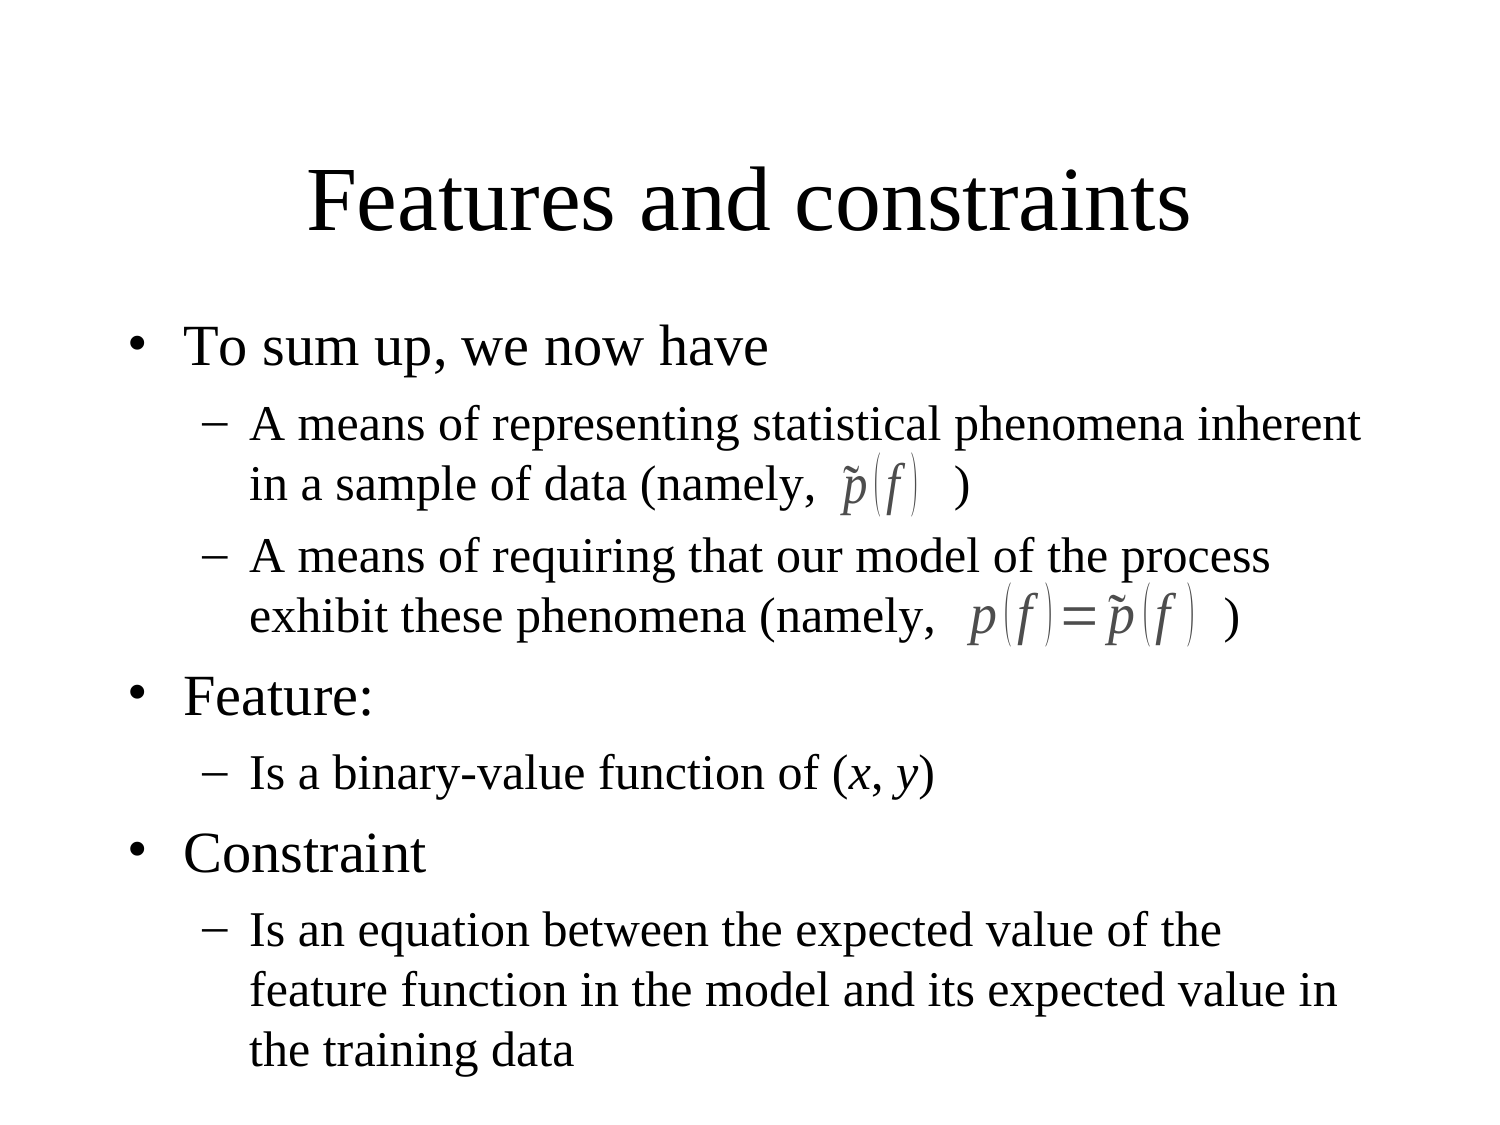

# Features and constraints
To sum up, we now have
A means of representing statistical phenomena inherent in a sample of data (namely, )
A means of requiring that our model of the process exhibit these phenomena (namely, )
Feature:
Is a binary-value function of (x, y)
Constraint
Is an equation between the expected value of the feature function in the model and its expected value in the training data